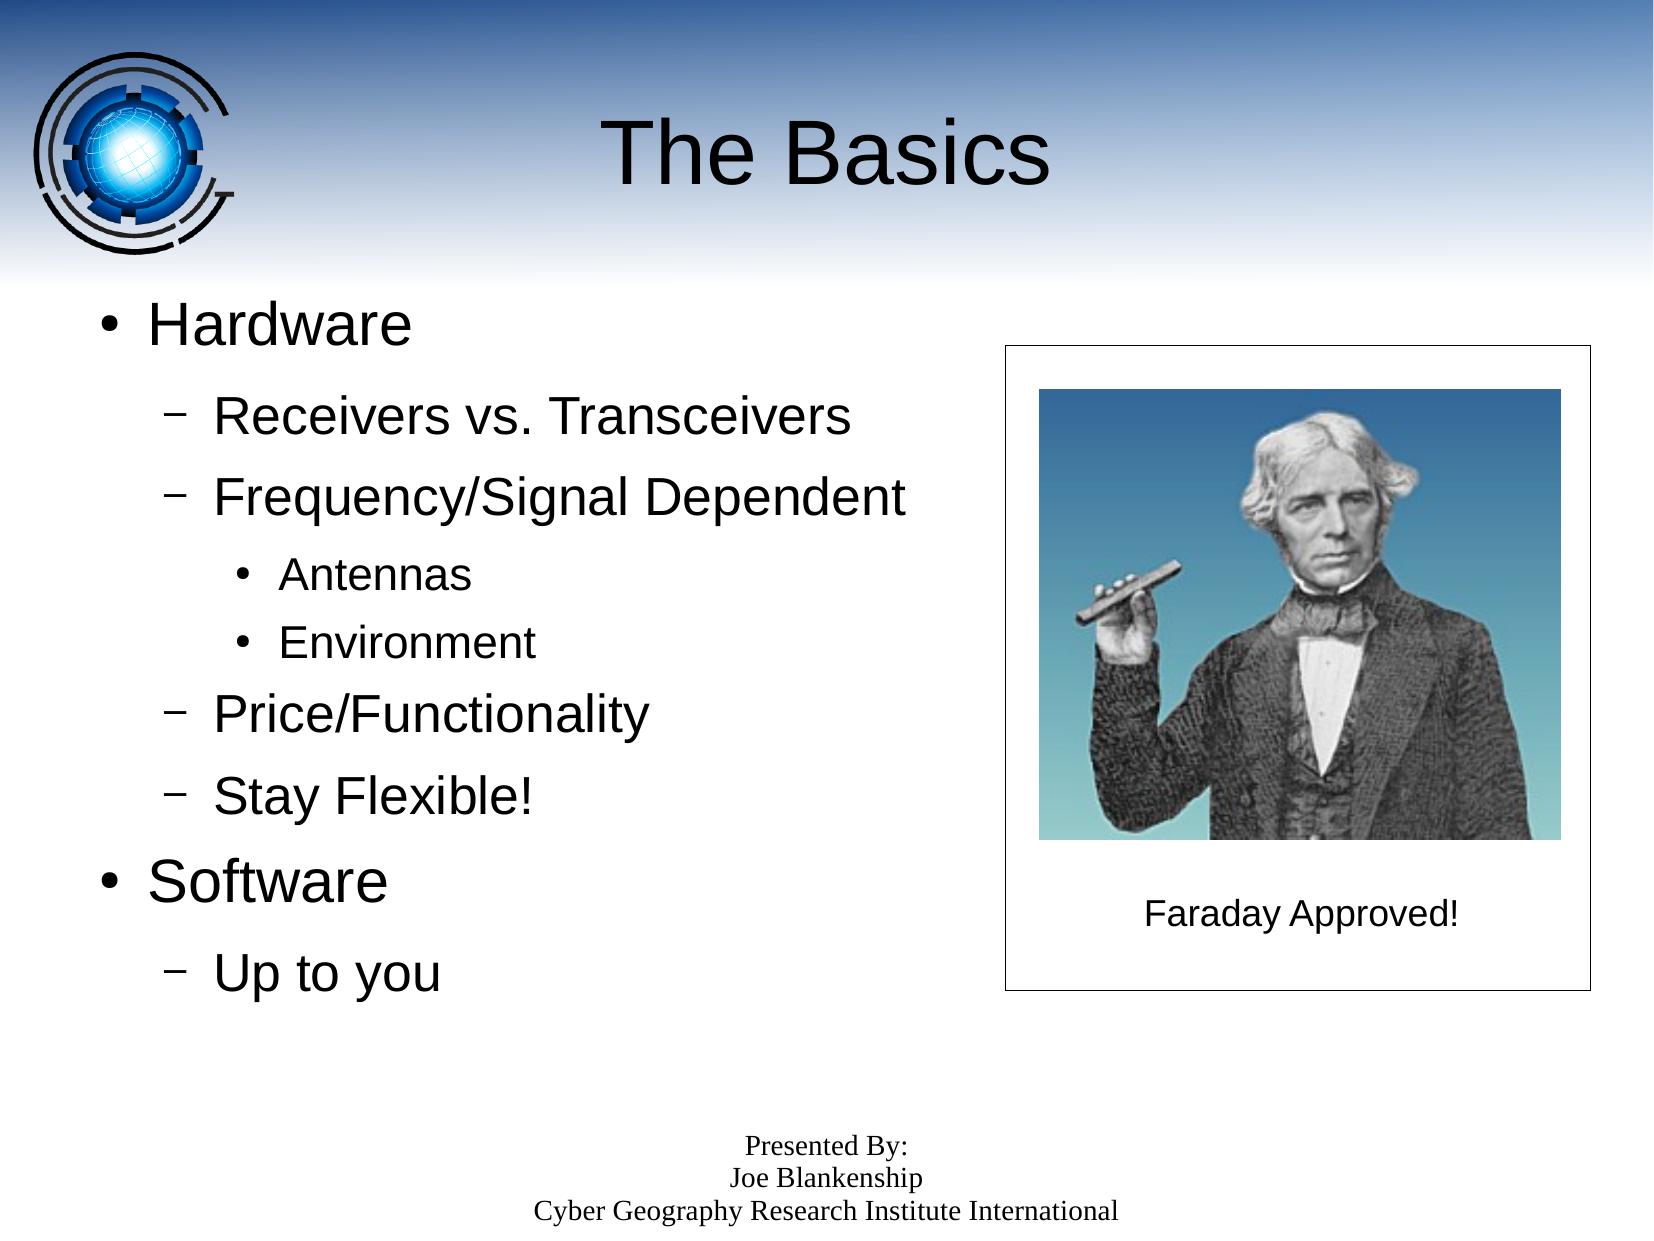

# The Basics
Hardware
Receivers vs. Transceivers
Frequency/Signal Dependent
Antennas
Environment
Price/Functionality
Stay Flexible!
Software
Up to you
Faraday Approved!